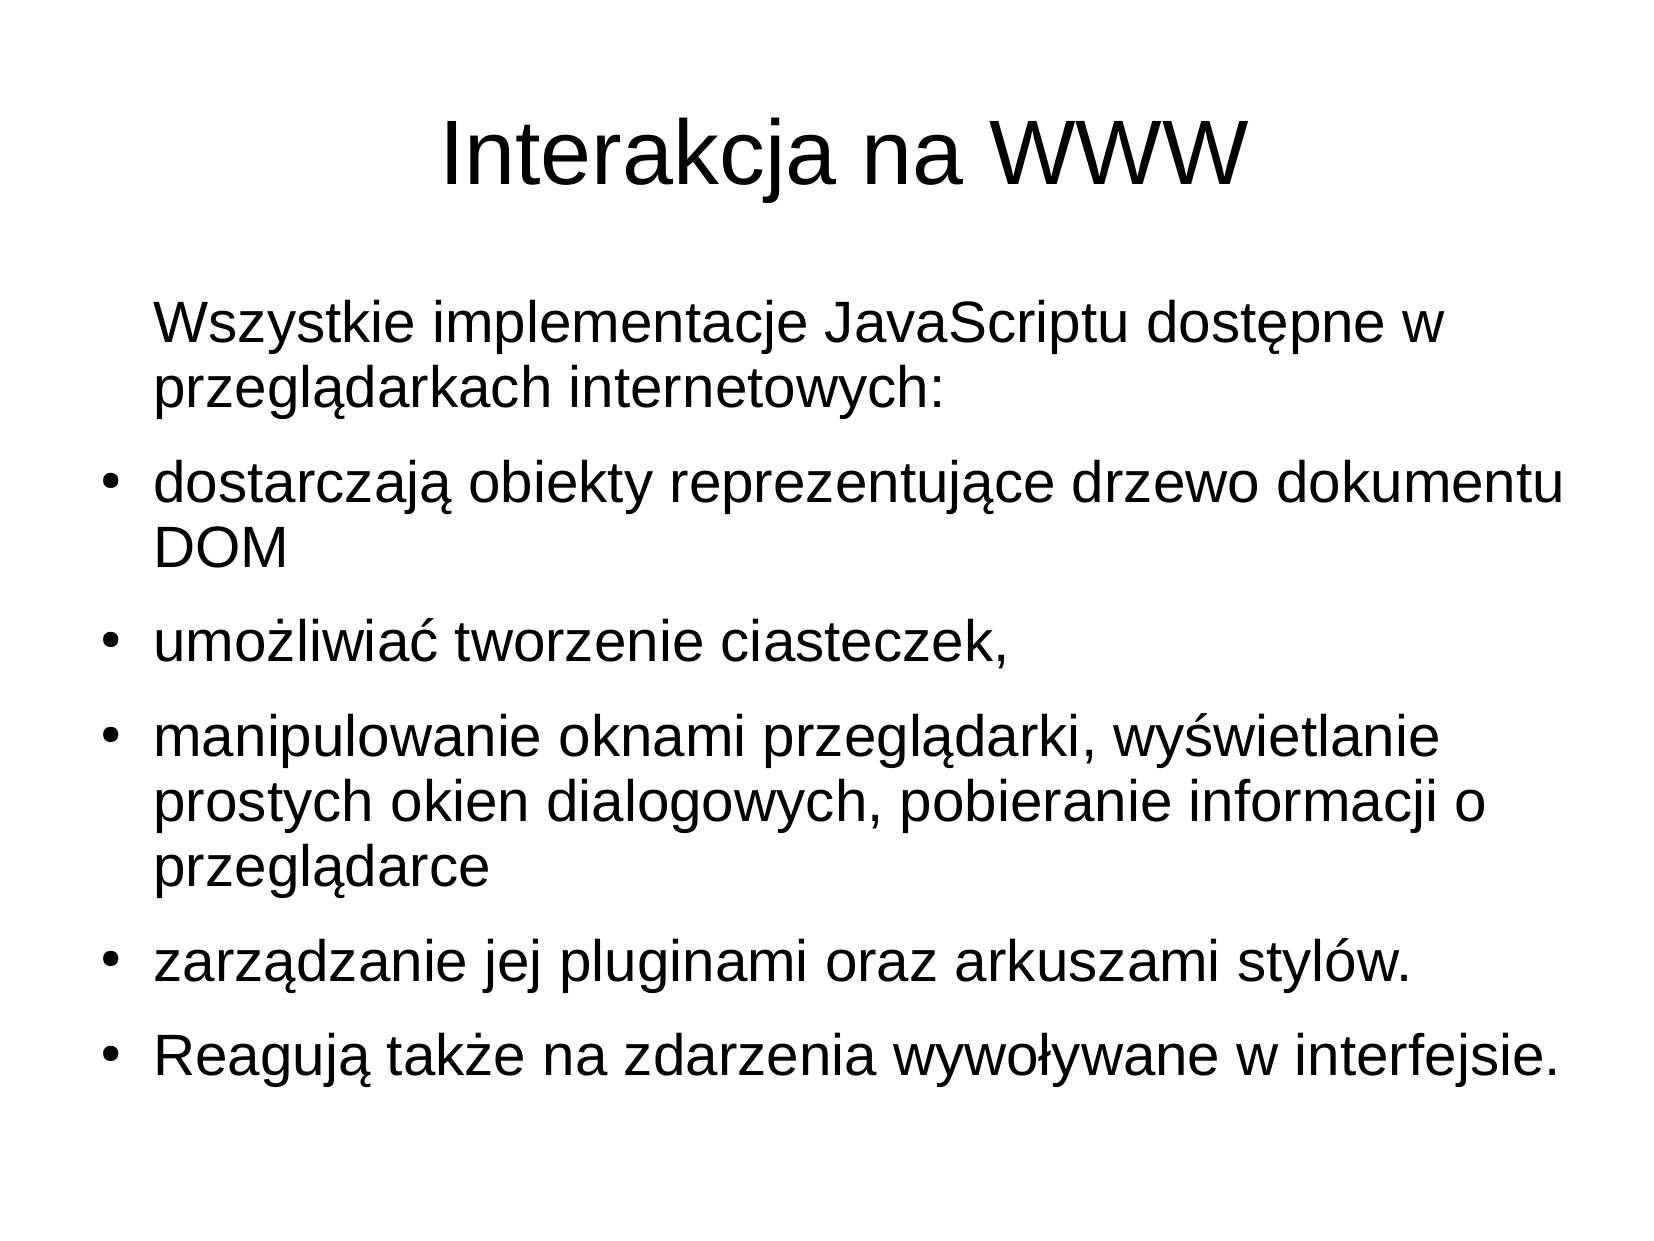

# Interakcja na WWW
Wszystkie implementacje JavaScriptu dostępne w przeglądarkach internetowych:
dostarczają obiekty reprezentujące drzewo dokumentu DOM
umożliwiać tworzenie ciasteczek,
manipulowanie oknami przeglądarki, wyświetlanie prostych okien dialogowych, pobieranie informacji o przeglądarce
zarządzanie jej pluginami oraz arkuszami stylów.
Reagują także na zdarzenia wywoływane w interfejsie.